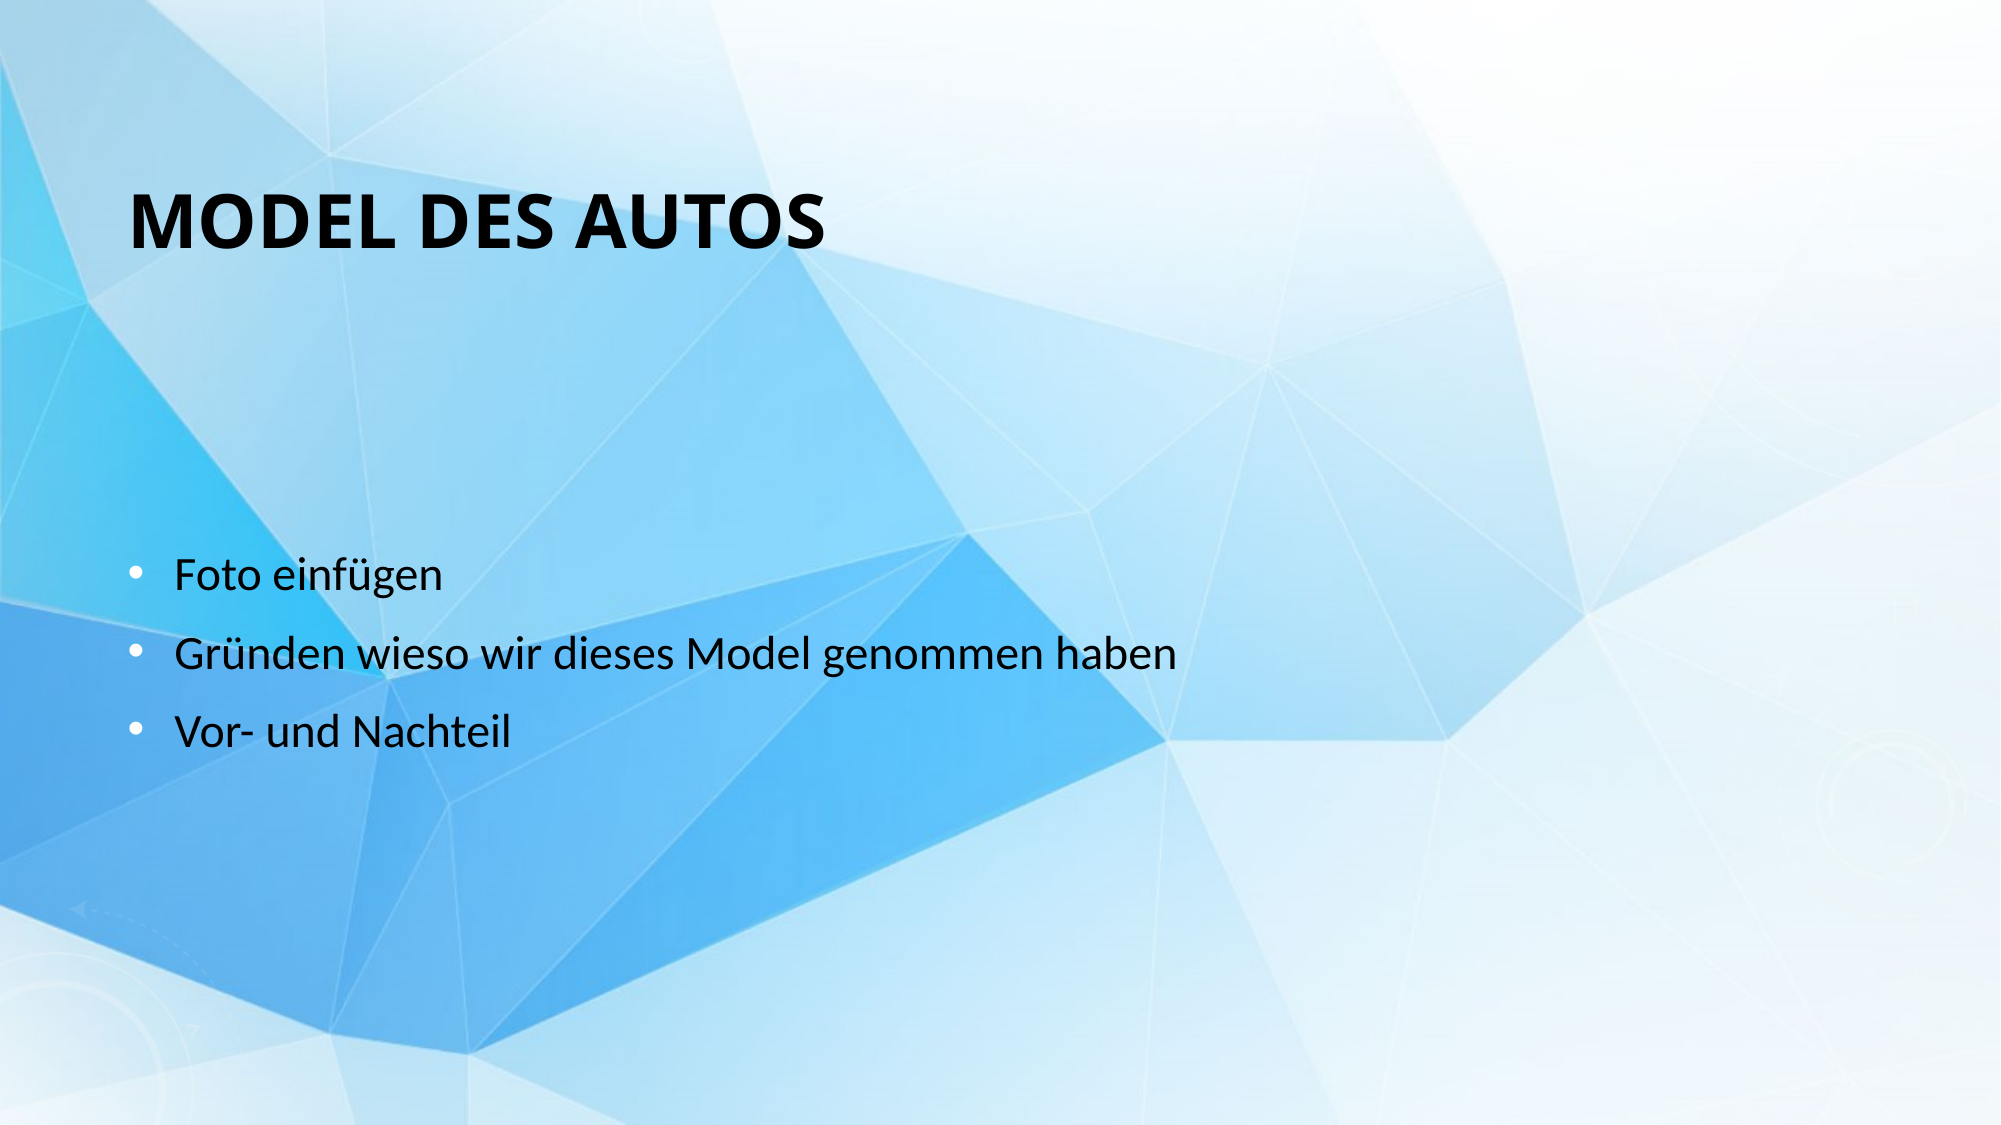

# Model des Autos
Foto einfügen
Gründen wieso wir dieses Model genommen haben
Vor- und Nachteil